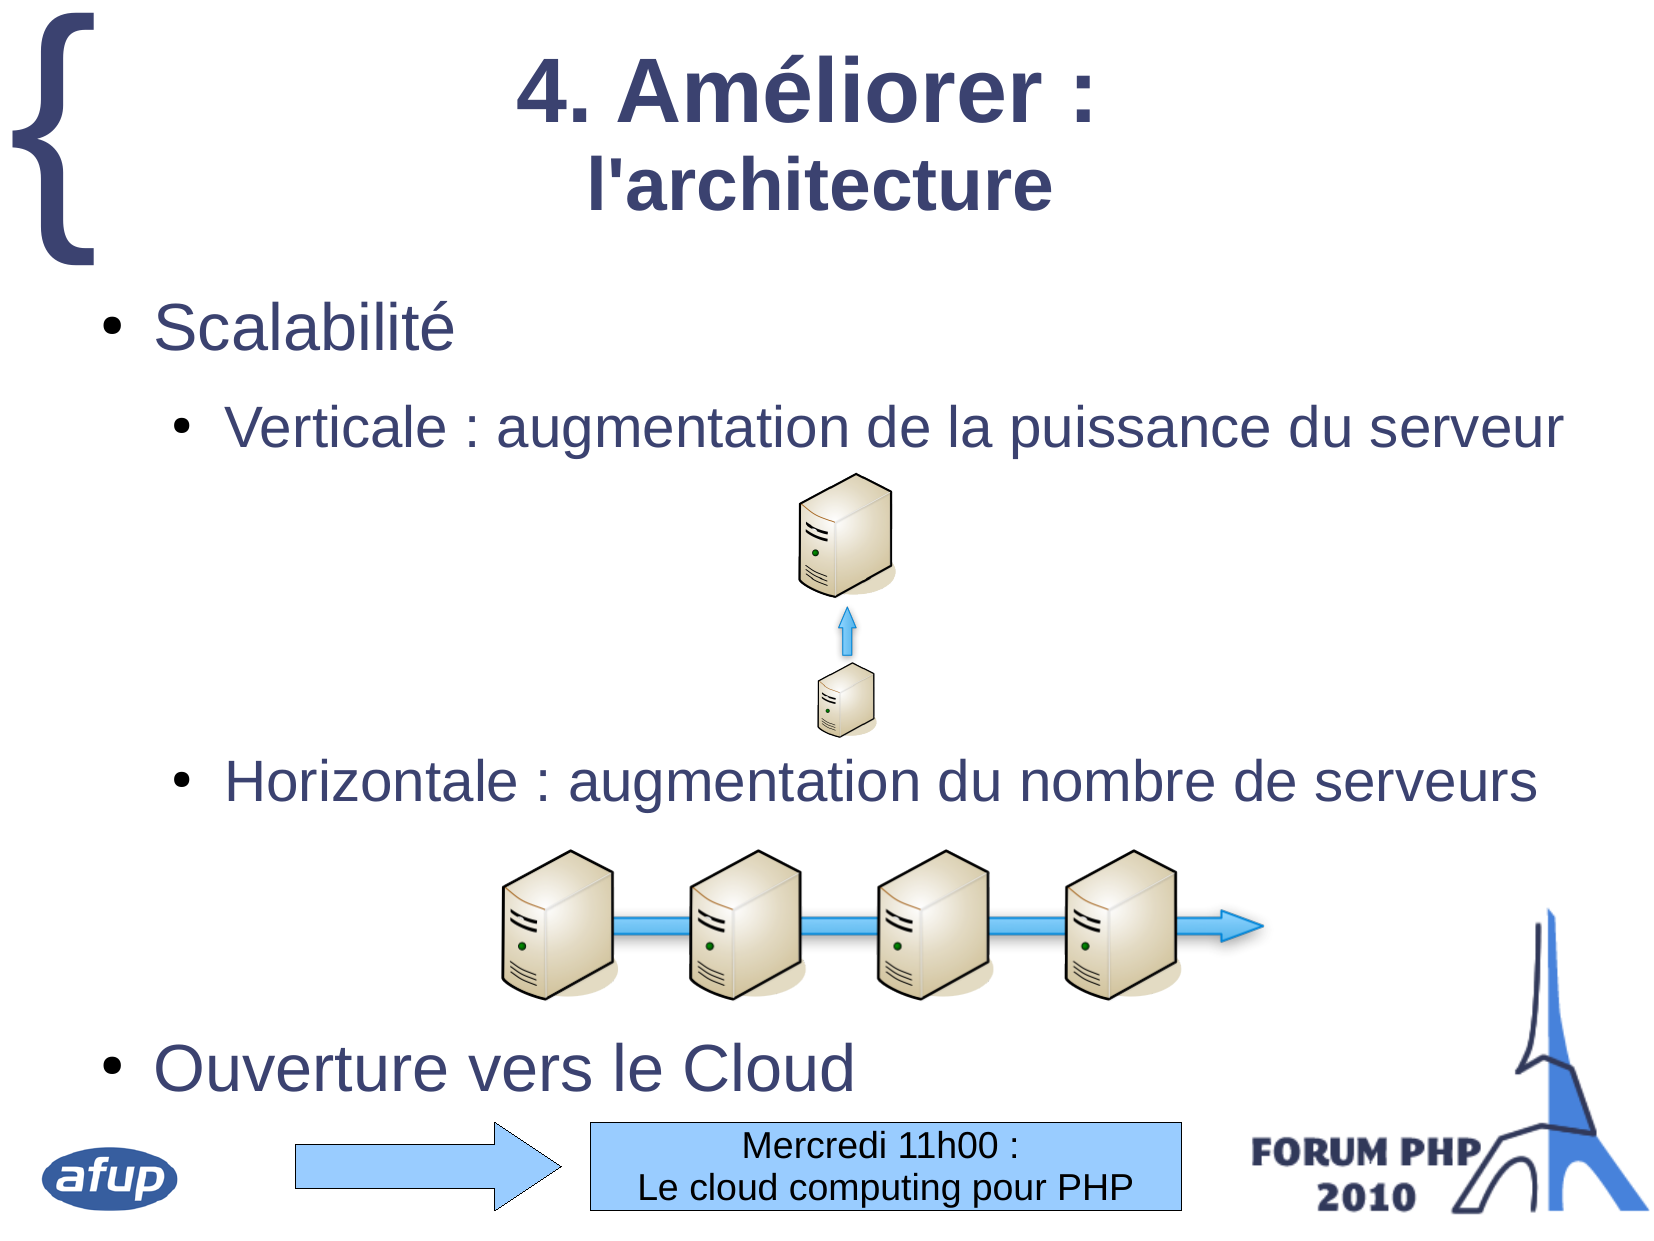

# 4. Améliorer : l'architecture
Scalabilité
Verticale : augmentation de la puissance du serveur
Horizontale : augmentation du nombre de serveurs
Ouverture vers le Cloud
Mercredi 11h00 :
Le cloud computing pour PHP